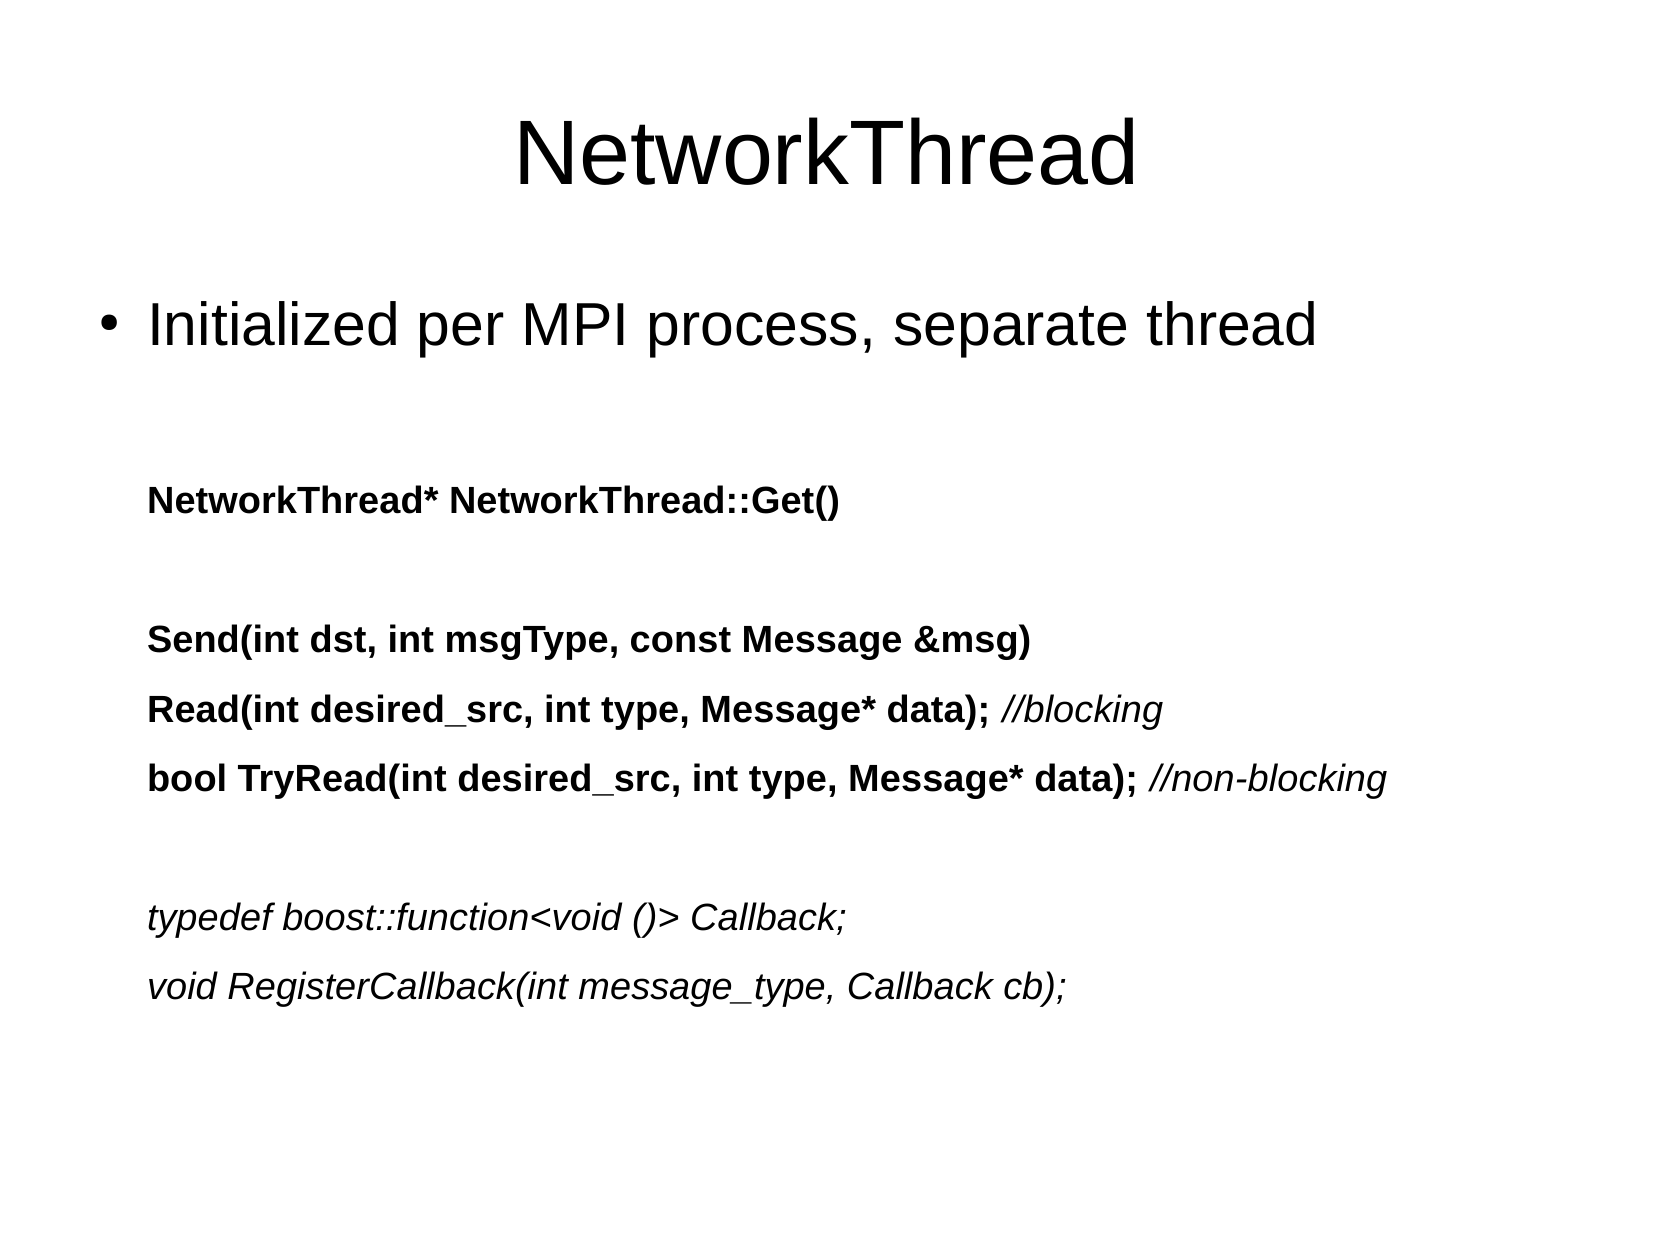

# NetworkThread
Initialized per MPI process, separate thread
NetworkThread* NetworkThread::Get()
Send(int dst, int msgType, const Message &msg)
Read(int desired_src, int type, Message* data); //blocking
bool TryRead(int desired_src, int type, Message* data); //non-blocking
typedef boost::function<void ()> Callback;
void RegisterCallback(int message_type, Callback cb);